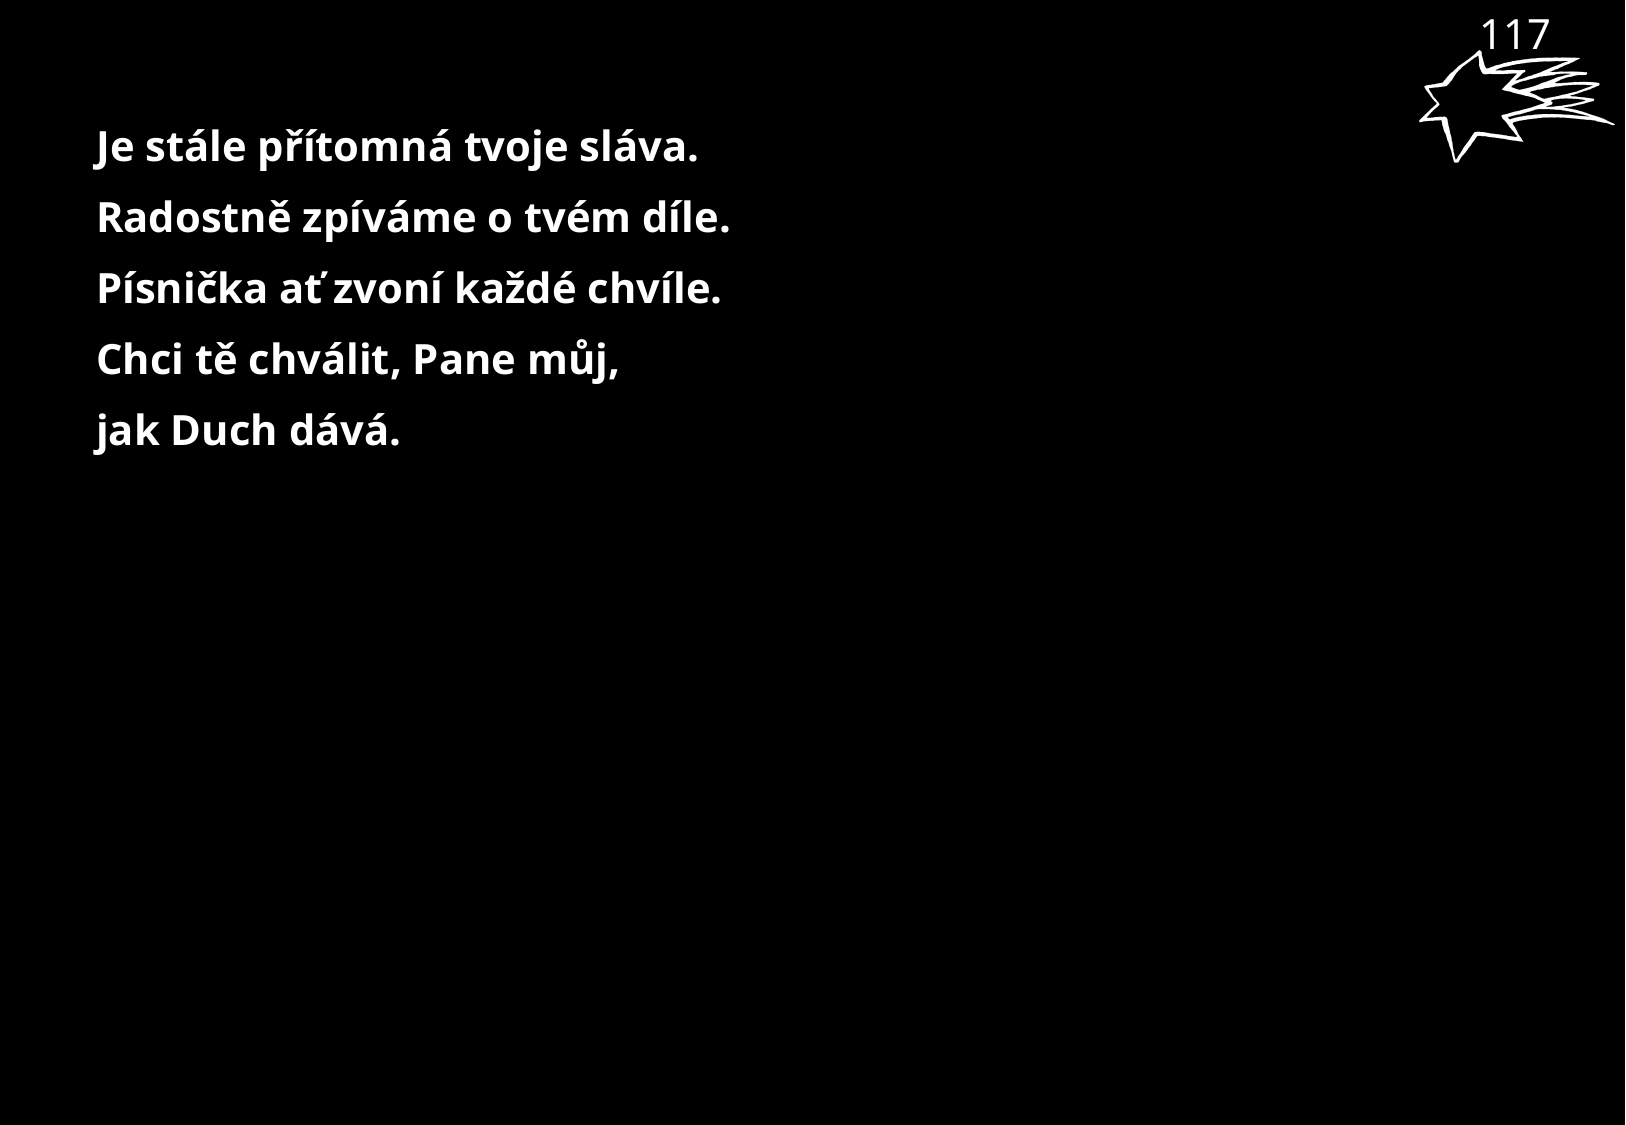

117
# Je stále přítomná tvoje sláva.
Radostně zpíváme o tvém díle.
Písnička ať zvoní každé chvíle.
Chci tě chválit, Pane můj,
jak Duch dává.